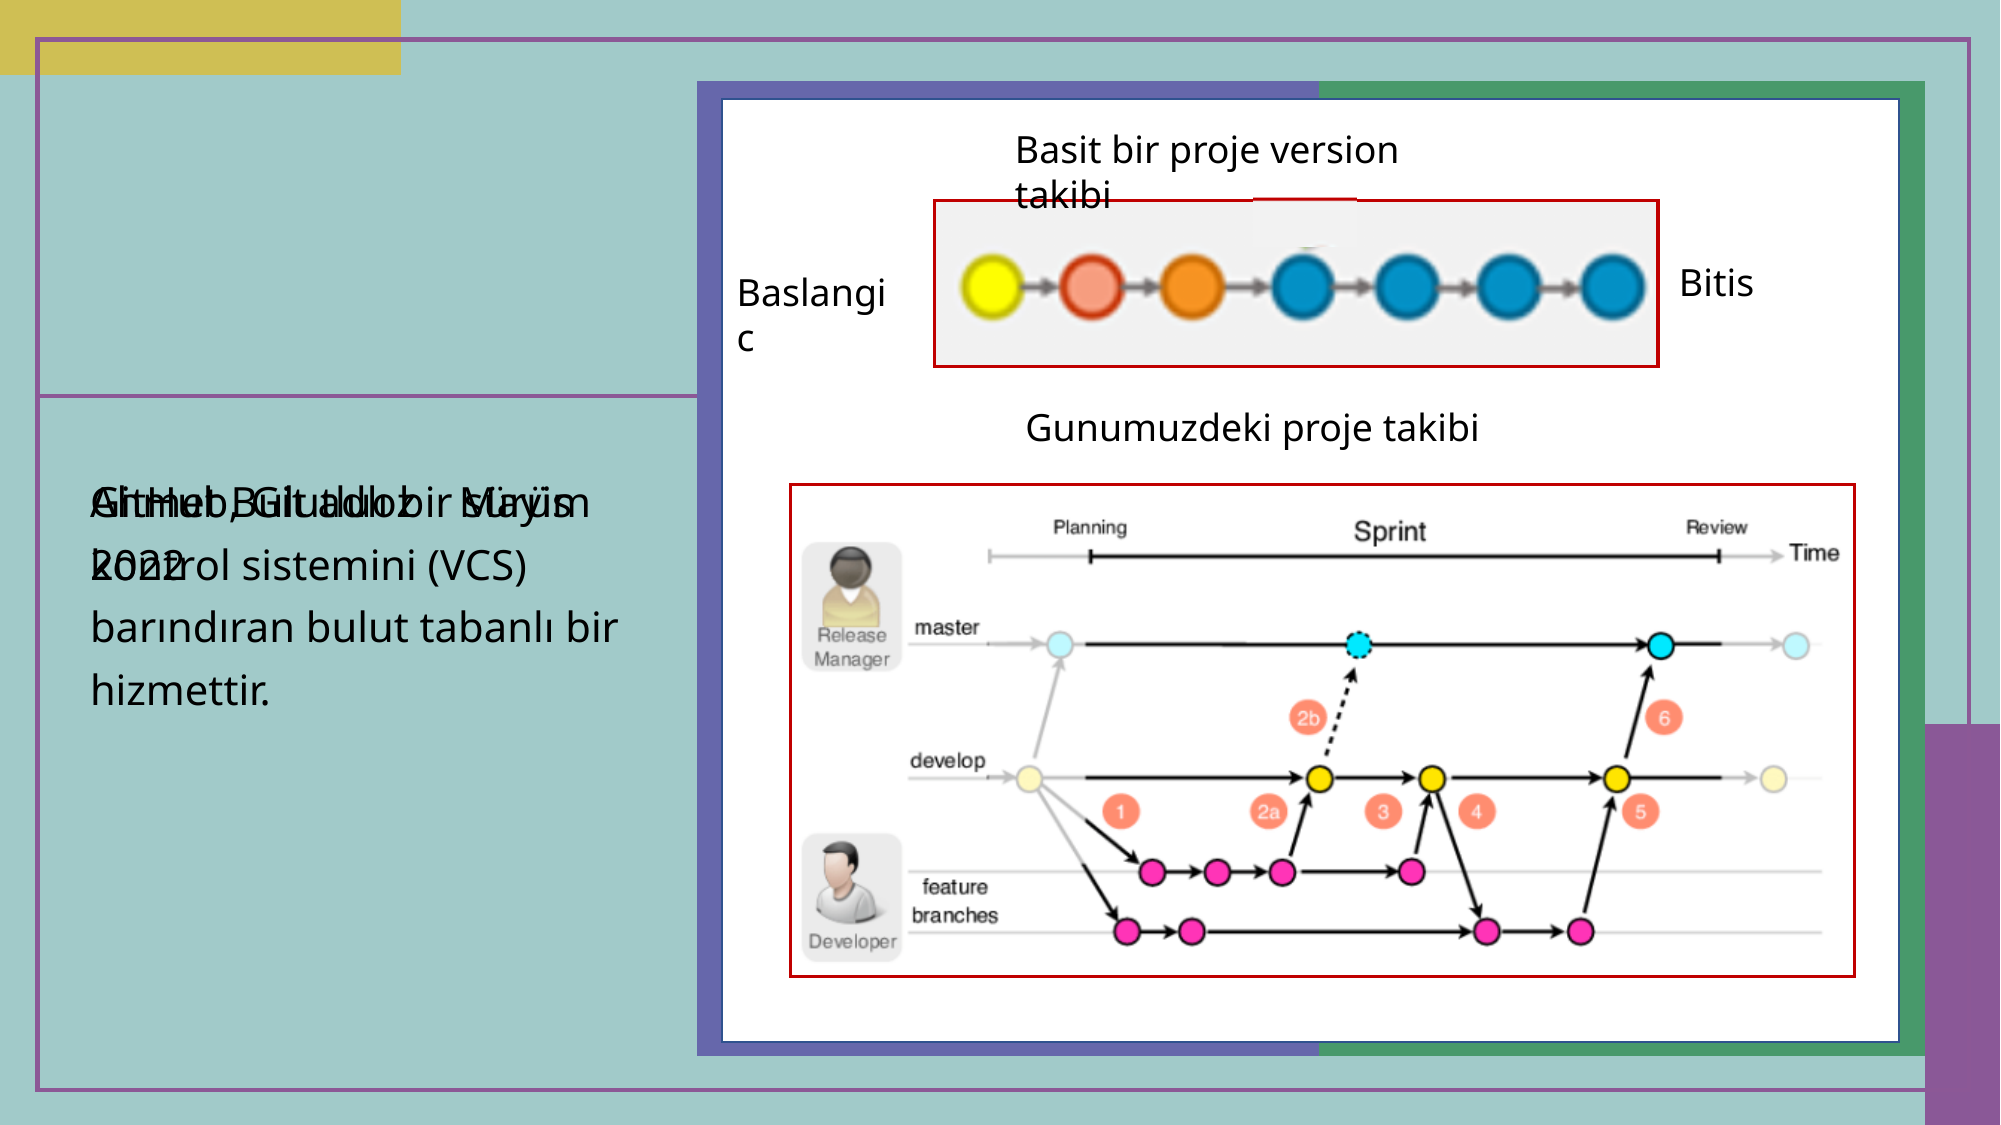

Basit bir proje version takibi
# GitHub
Bitis
Baslangic
Gunumuzdeki proje takibi
GitHub, Git adlı bir sürüm kontrol sistemini (VCS) barındıran bulut tabanlı bir hizmettir.
Ahmet Bulutluoz Mayis 2022